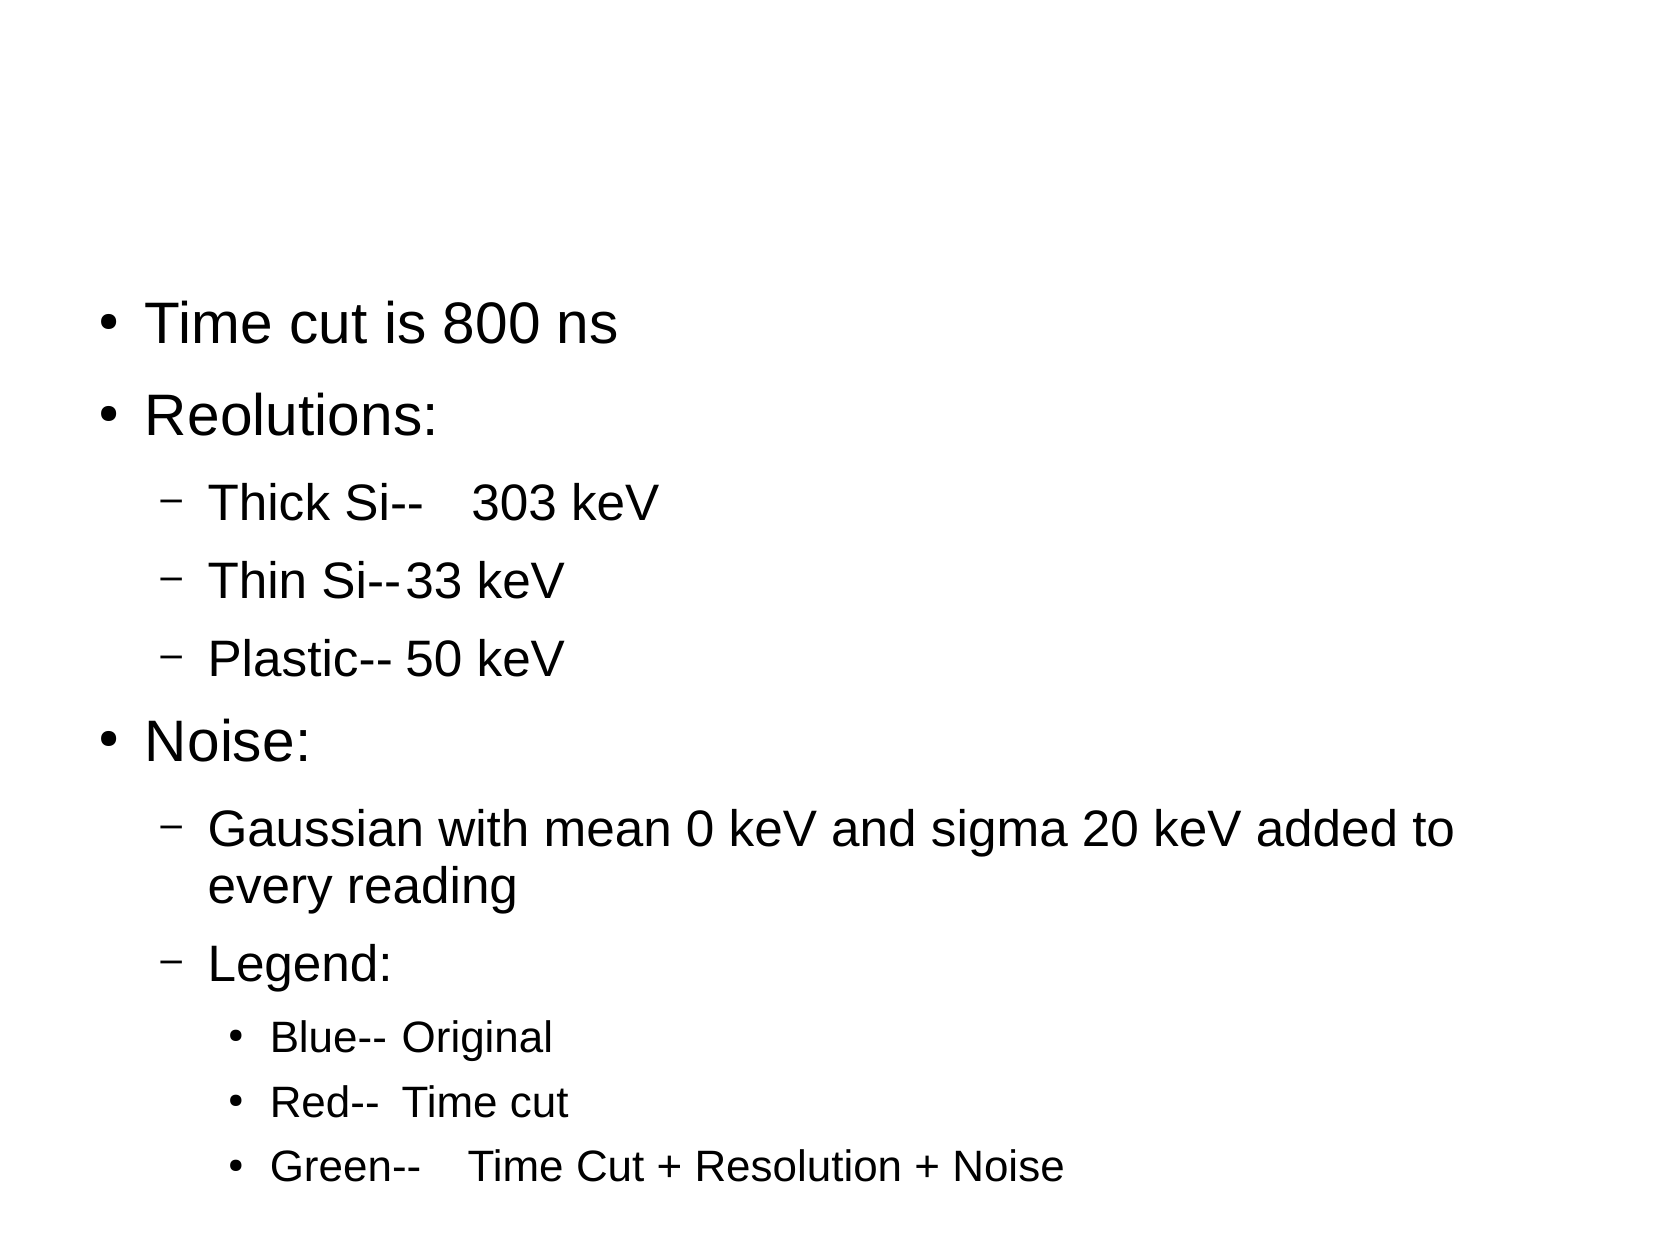

#
Time cut is 800 ns
Reolutions:
Thick Si--	303 keV
Thin Si--	33 keV
Plastic--	50 keV
Noise:
Gaussian with mean 0 keV and sigma 20 keV added to every reading
Legend:
Blue--	Original
Red--	Time cut
Green--	Time Cut + Resolution + Noise